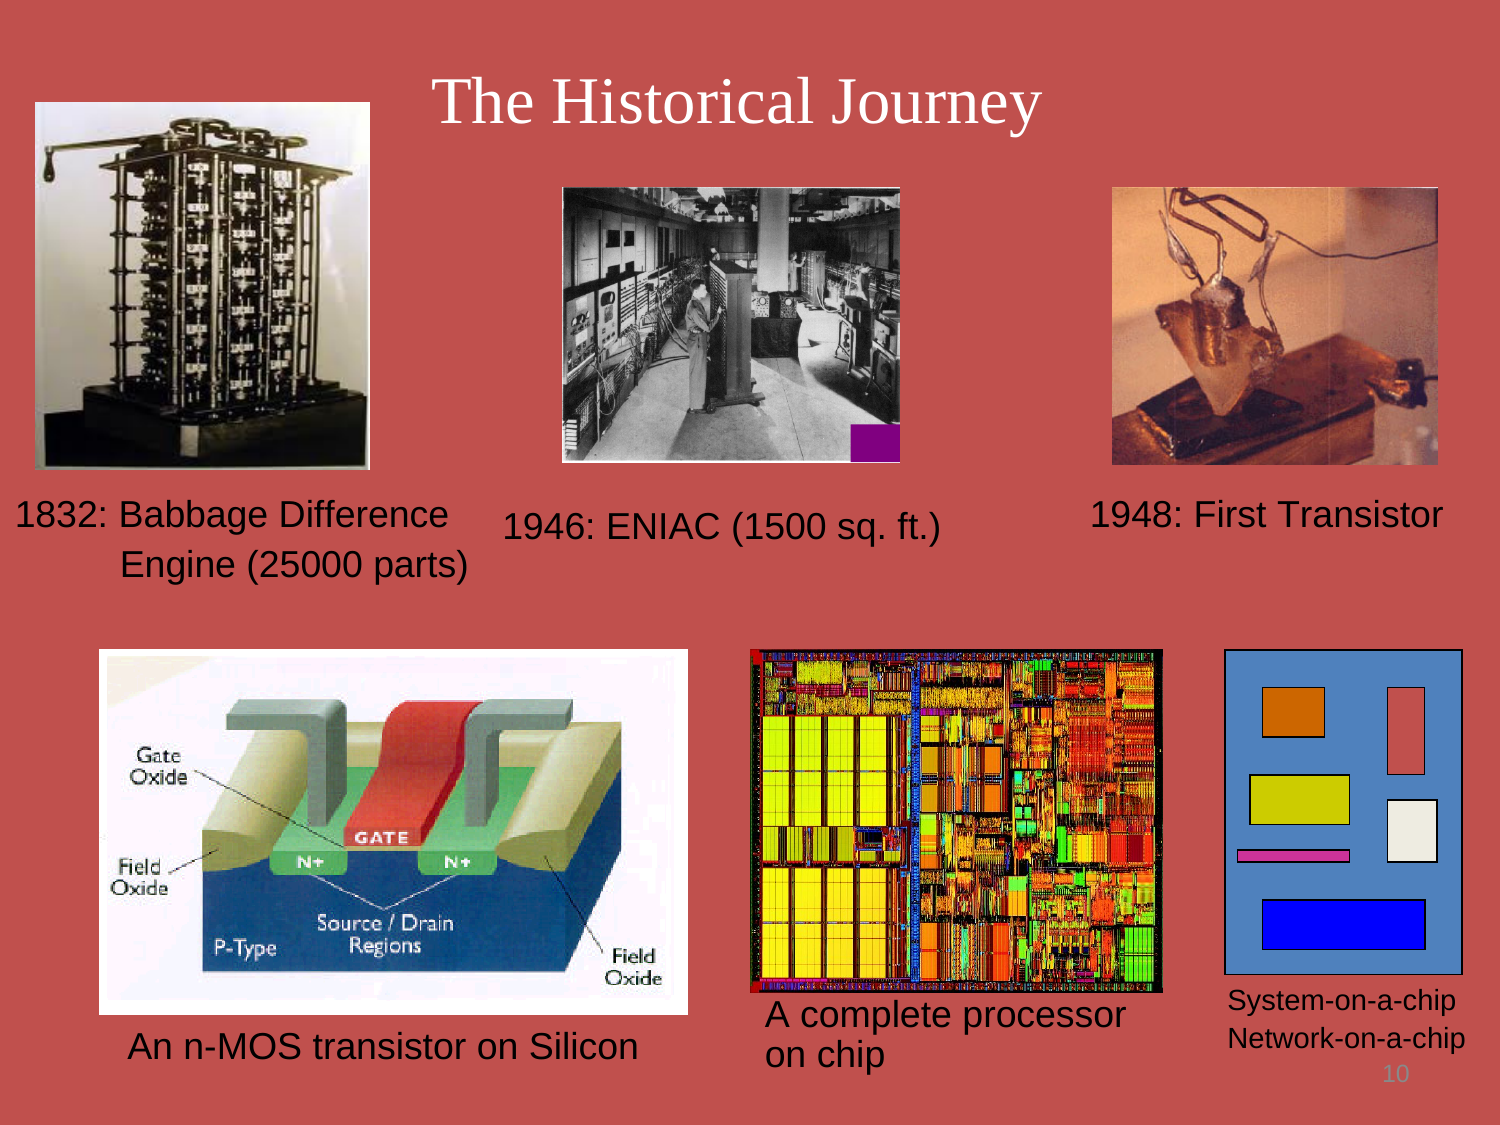

The Historical Journey
1832: Babbage Difference
 Engine (25000 parts)
1946: ENIAC (1500 sq. ft.)
1948: First Transistor
An n-MOS transistor on Silicon
A complete processor on chip
System-on-a-chip
Network-on-a-chip